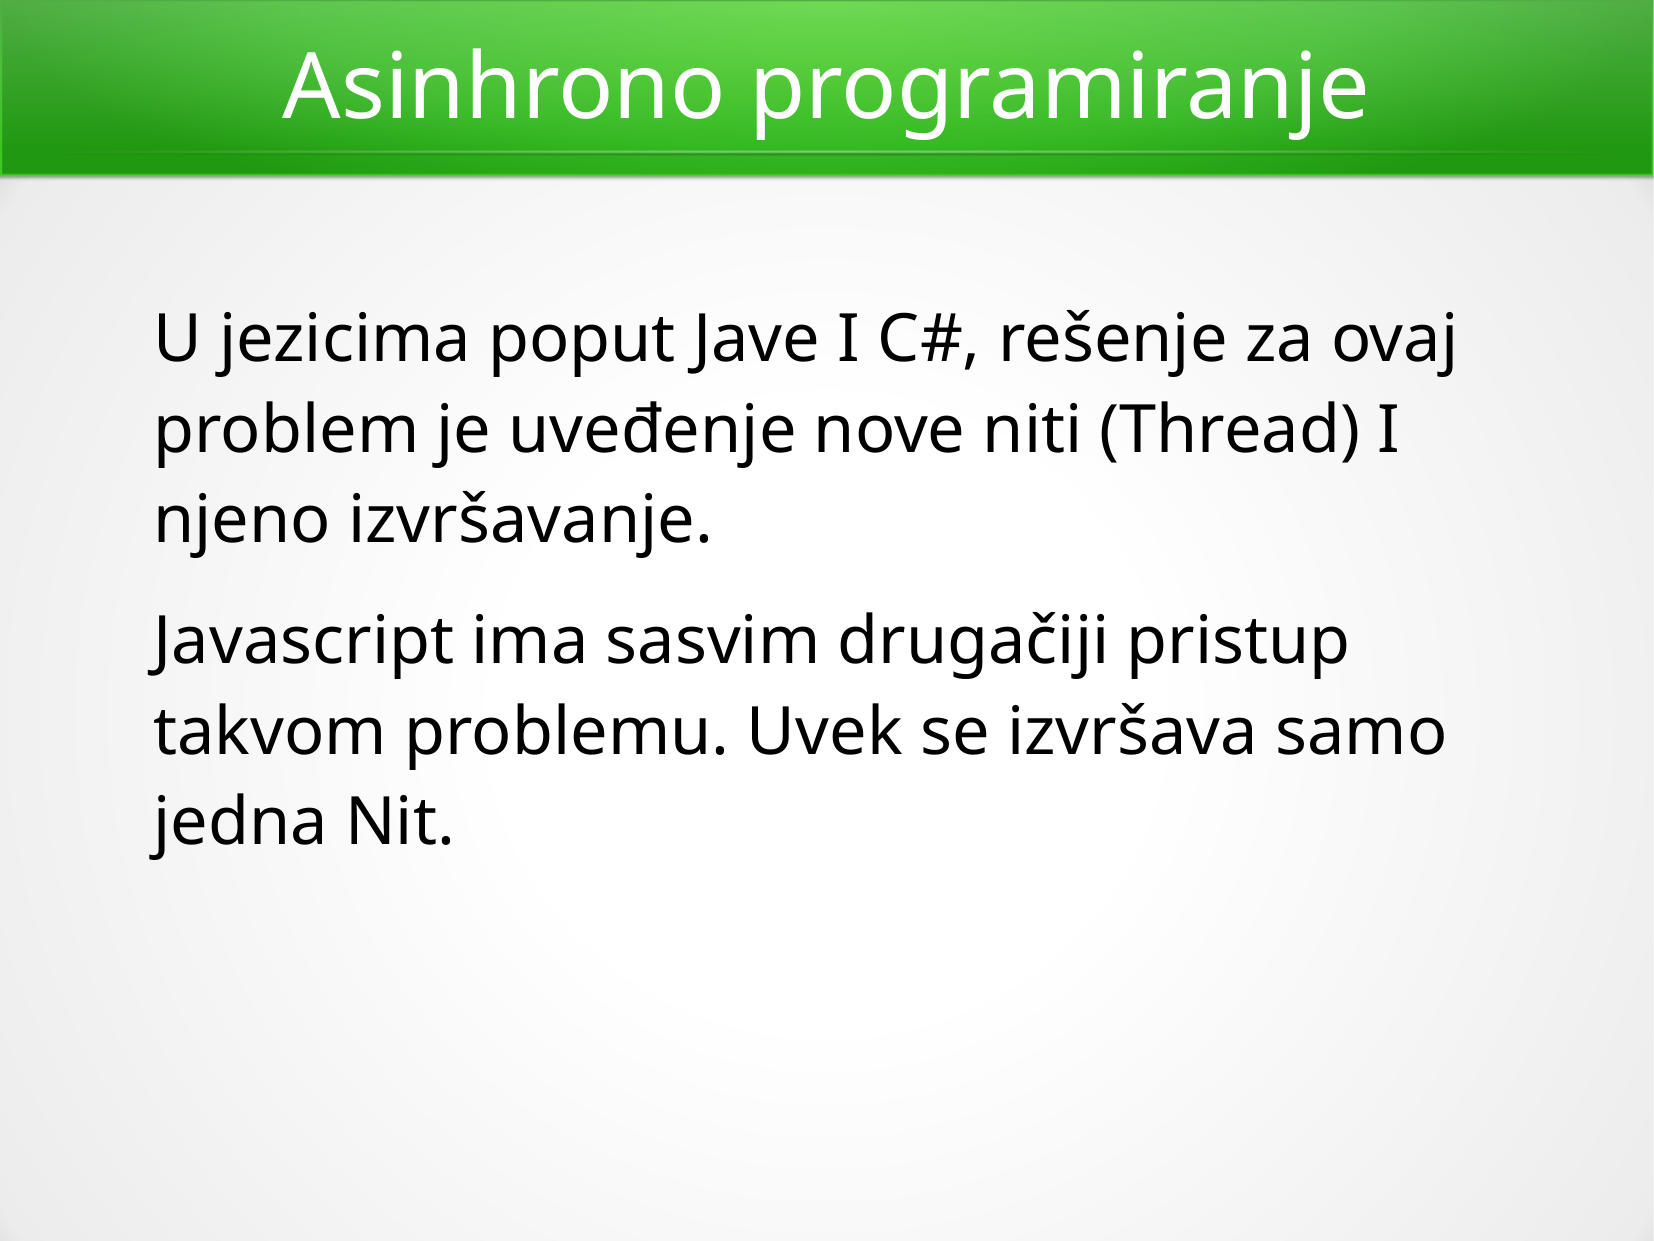

# Asinhrono programiranje
U jezicima poput Jave I C#, rešenje za ovaj problem je uveđenje nove niti (Thread) I njeno izvršavanje.
Javascript ima sasvim drugačiji pristup takvom problemu. Uvek se izvršava samo jedna Nit.